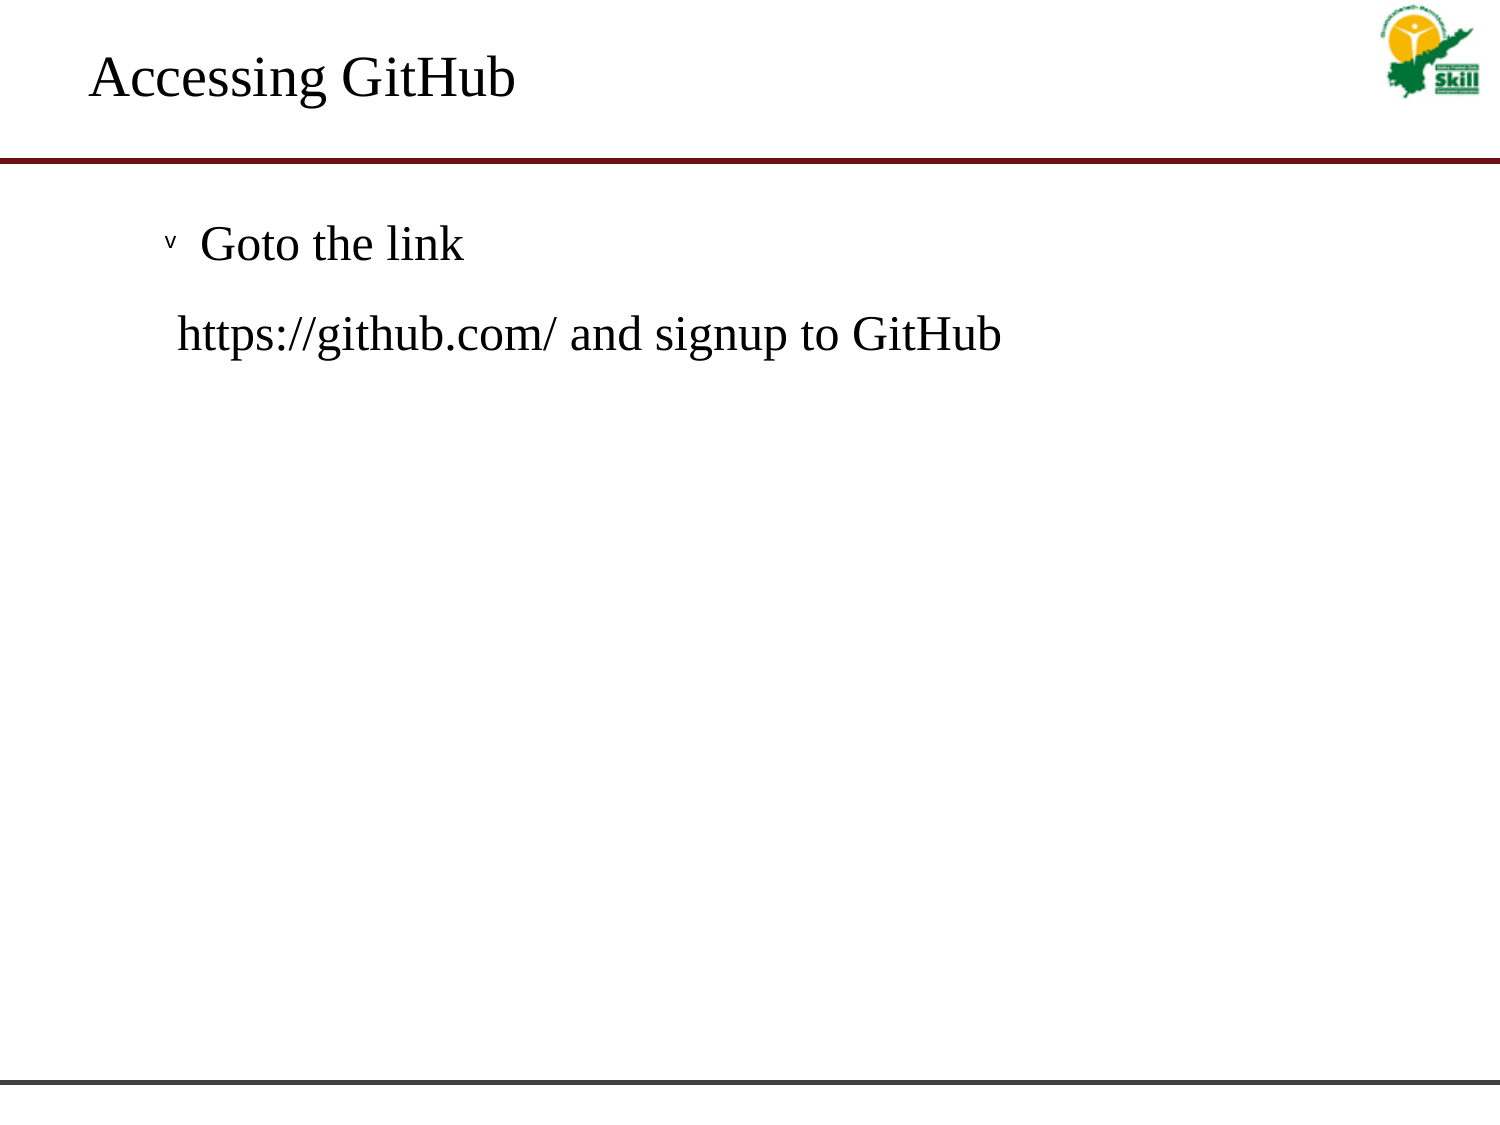

# Accessing GitHub
Goto the link
 https://github.com/ and signup to GitHub